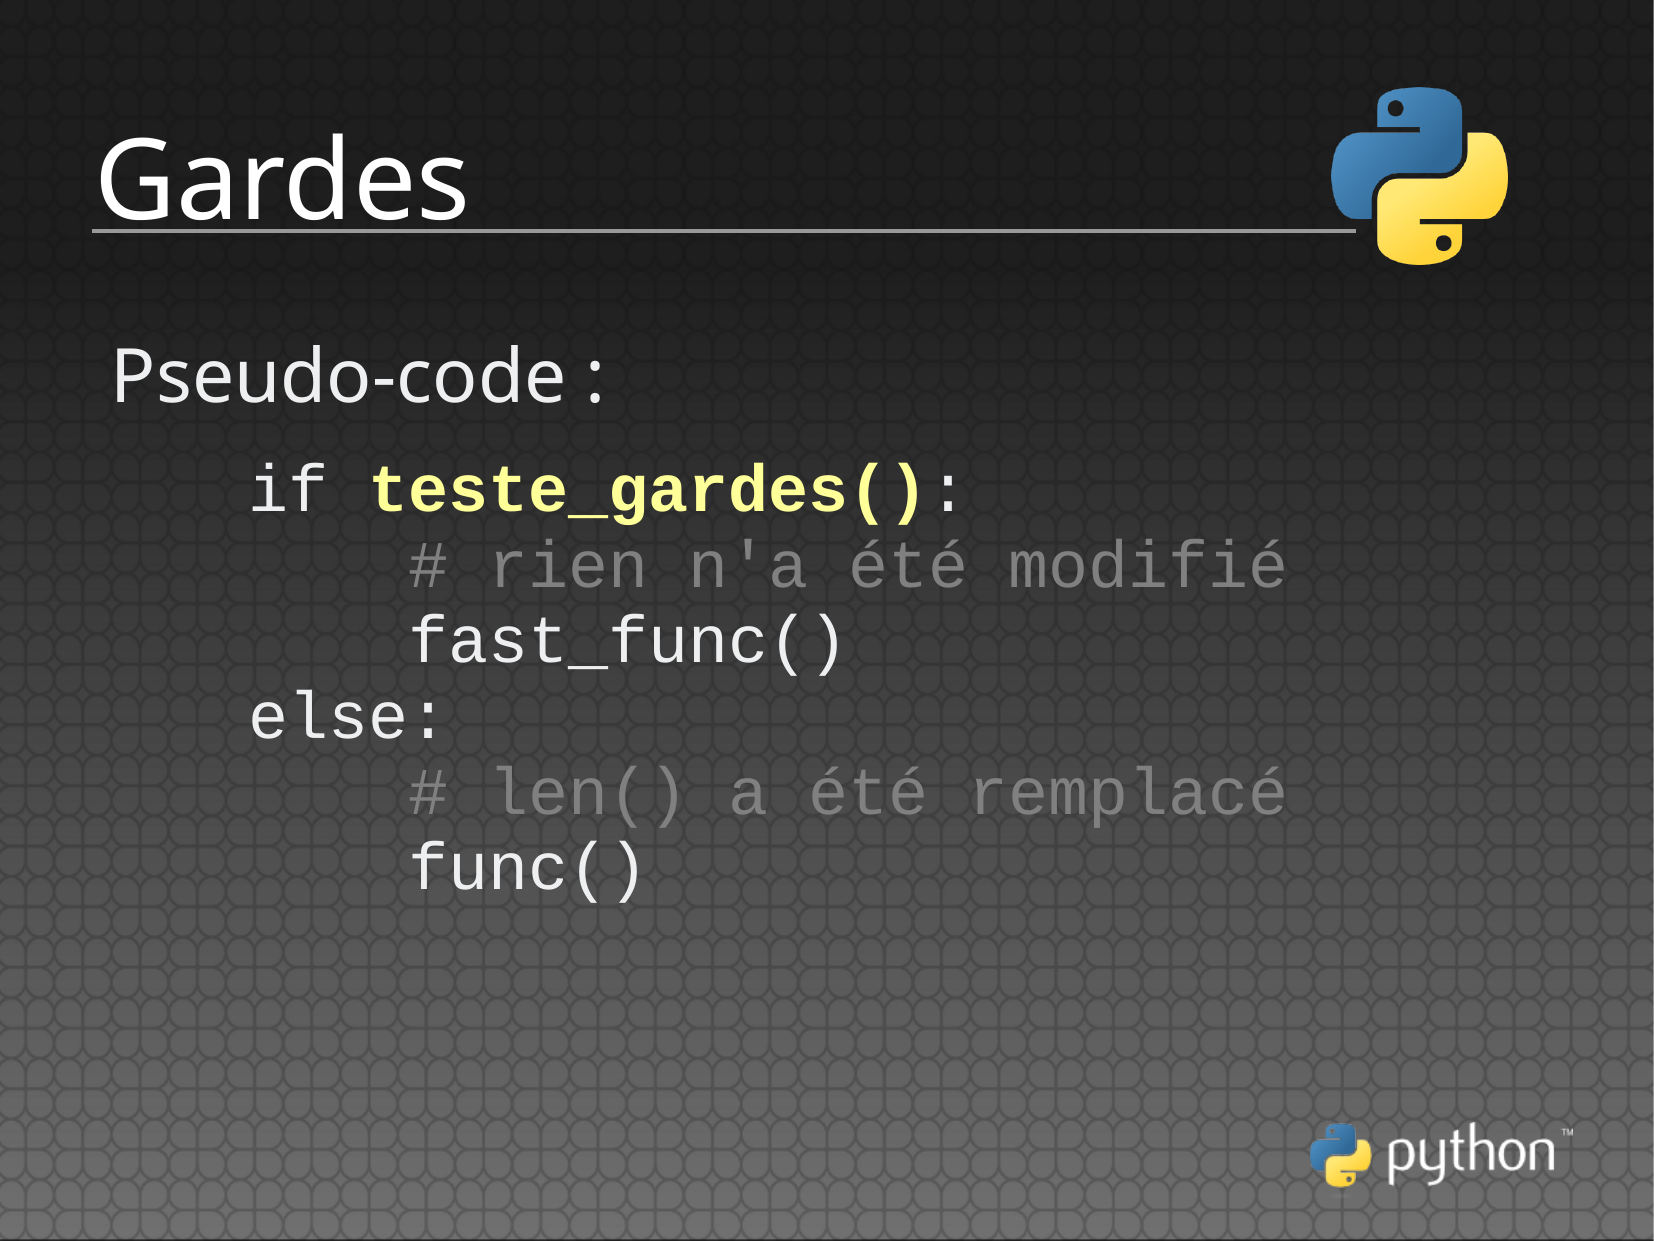

# Gardes
Pseudo-code :
if teste_gardes():
 # rien n'a été modifié
 fast_func()
else:
 # len() a été remplacé
 func()